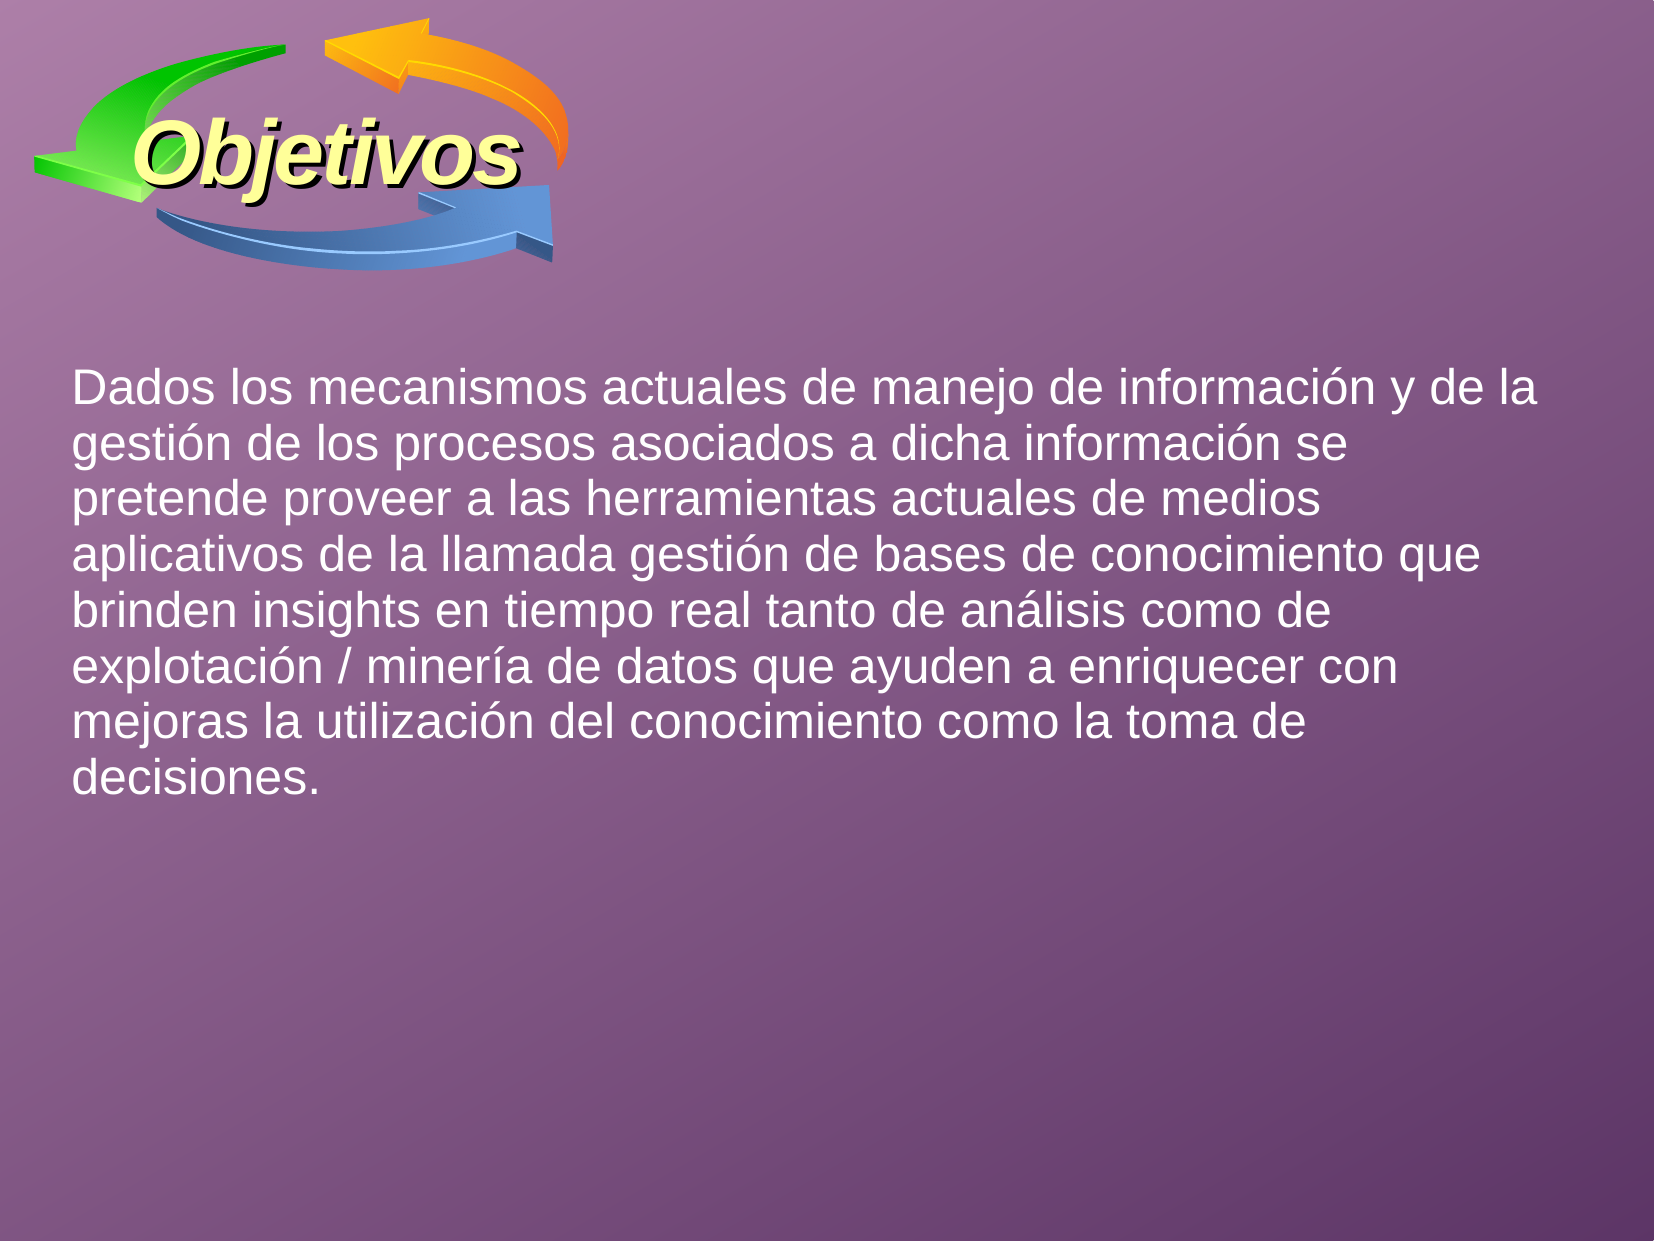

# Objetivos
Dados los mecanismos actuales de manejo de información y de la gestión de los procesos asociados a dicha información se pretende proveer a las herramientas actuales de medios aplicativos de la llamada gestión de bases de conocimiento que brinden insights en tiempo real tanto de análisis como de explotación / minería de datos que ayuden a enriquecer con mejoras la utilización del conocimiento como la toma de decisiones.